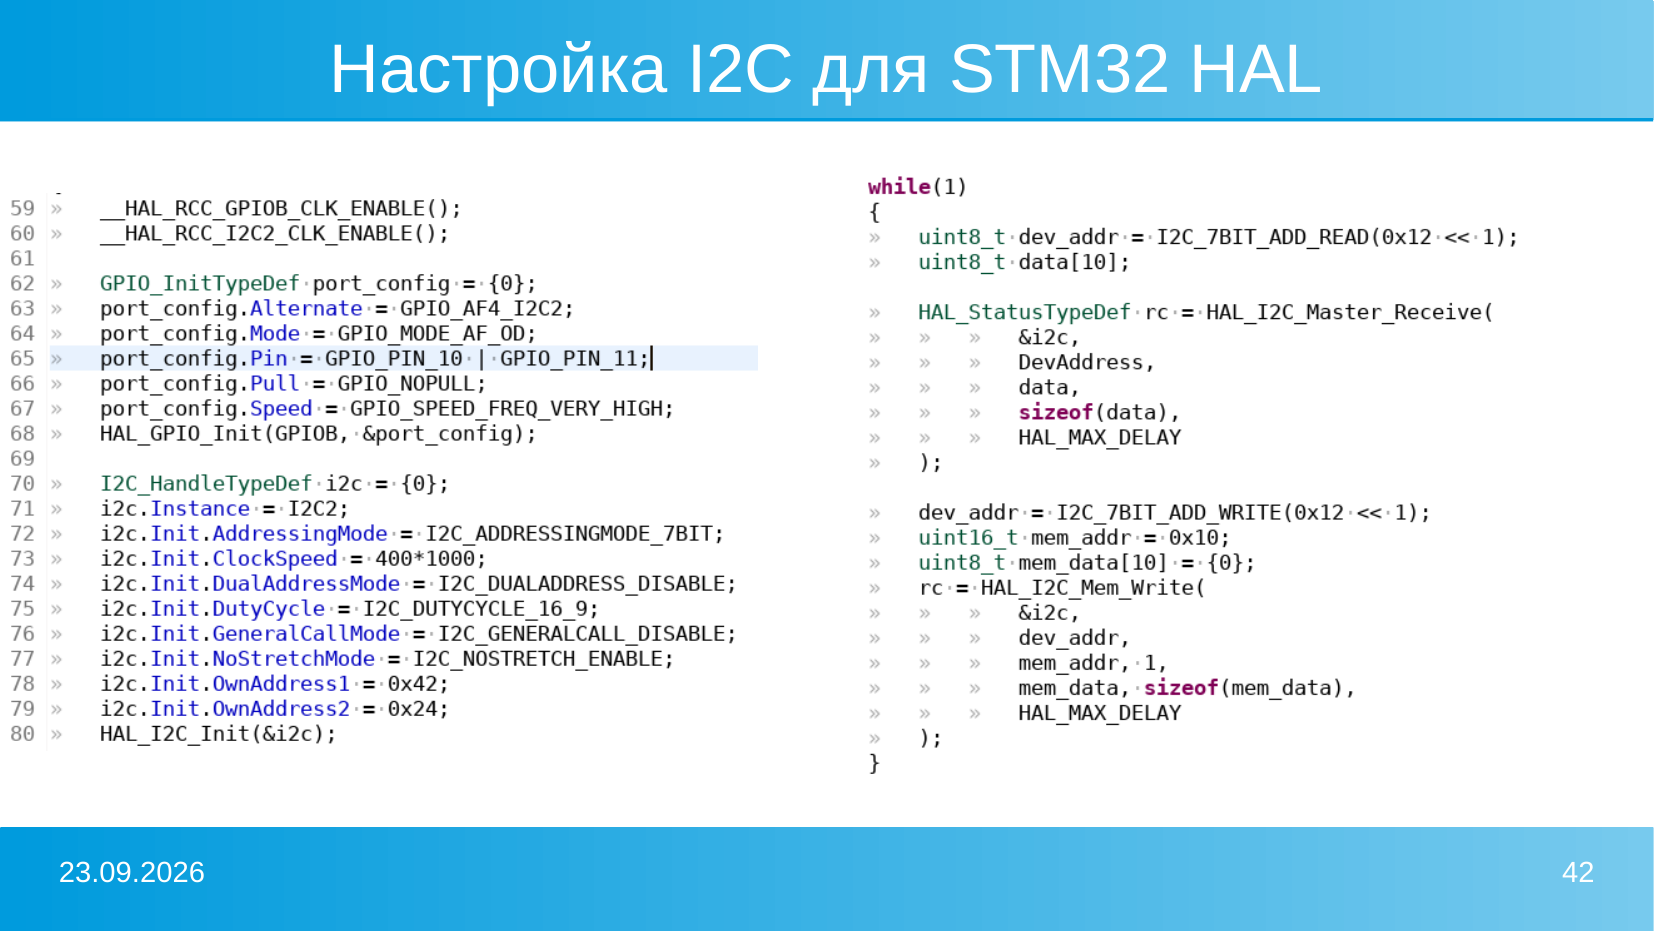

# Настройка I2C для STM32 HAL
42